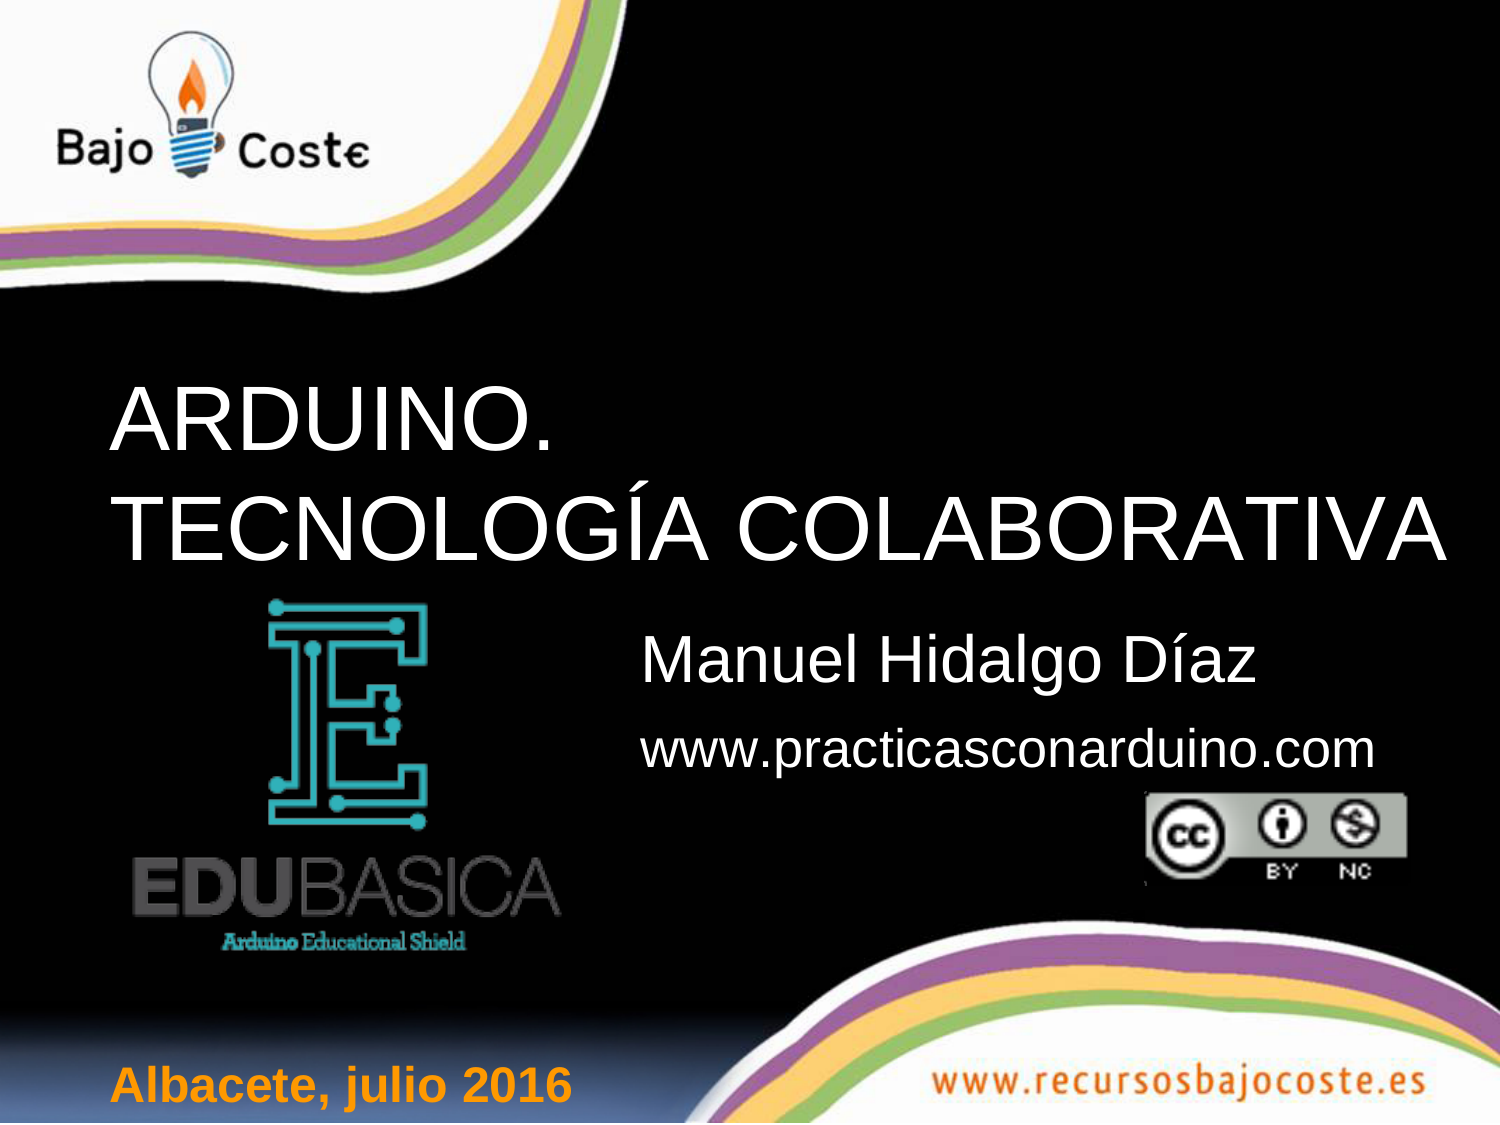

ARDUINO.
TECNOLOGÍA COLABORATIVA
Manuel Hidalgo Díaz
www.practicasconarduino.com
Albacete, julio 2016